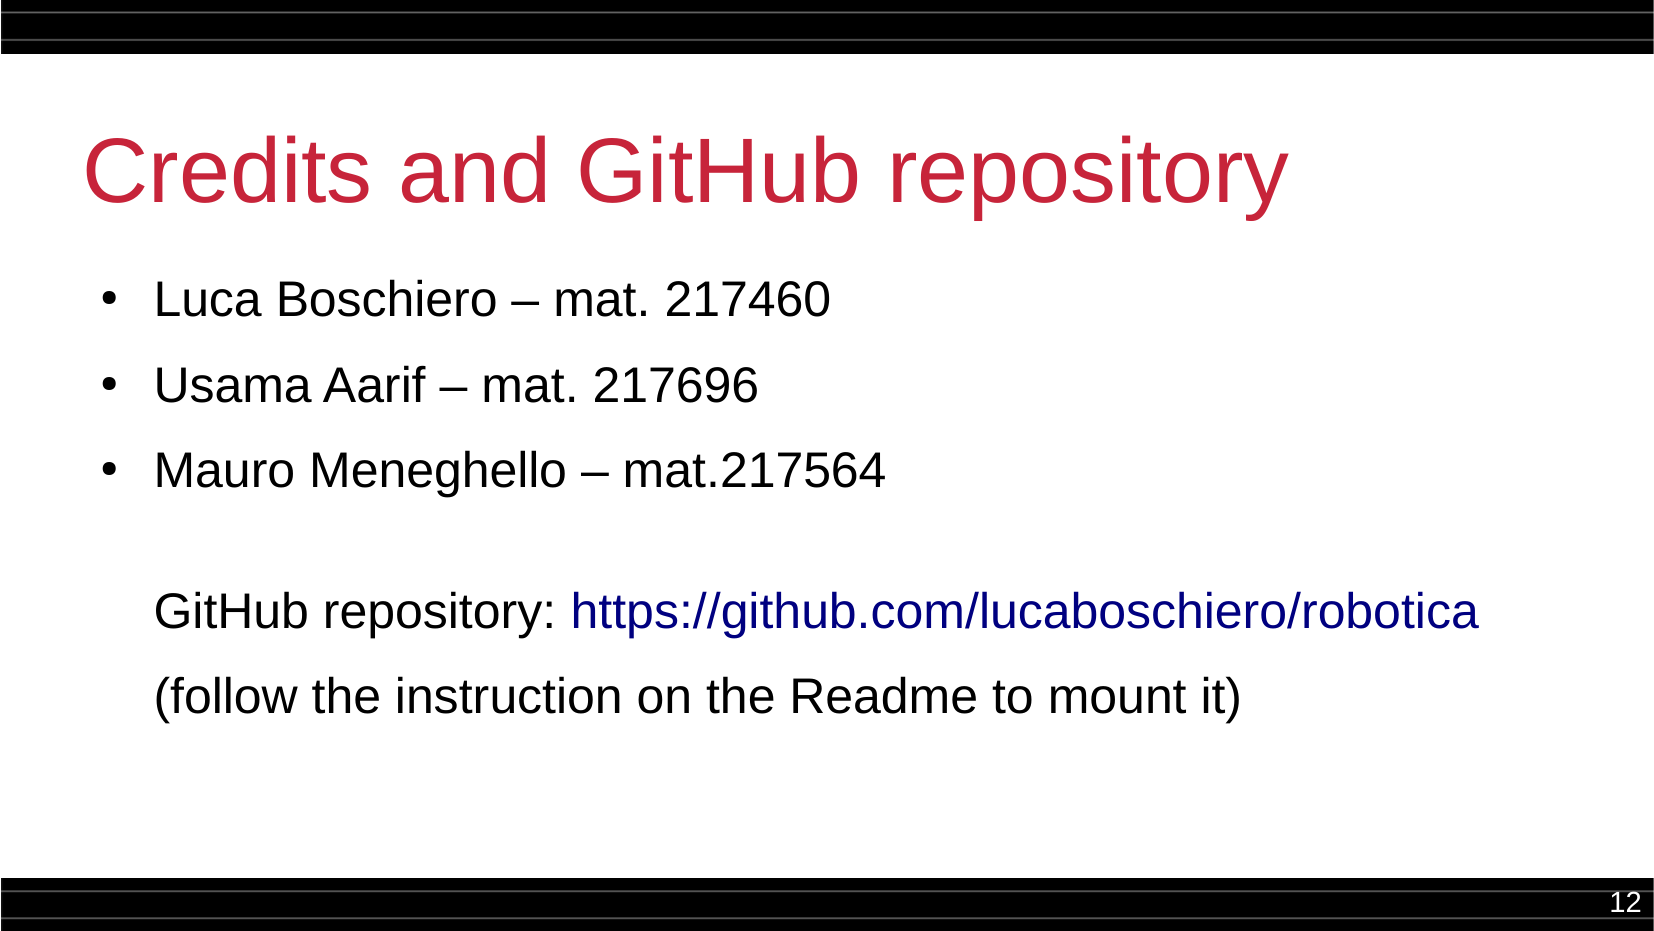

# Credits and GitHub repository
Luca Boschiero – mat. 217460
Usama Aarif – mat. 217696
Mauro Meneghello – mat.217564
GitHub repository: https://github.com/lucaboschiero/robotica
(follow the instruction on the Readme to mount it)